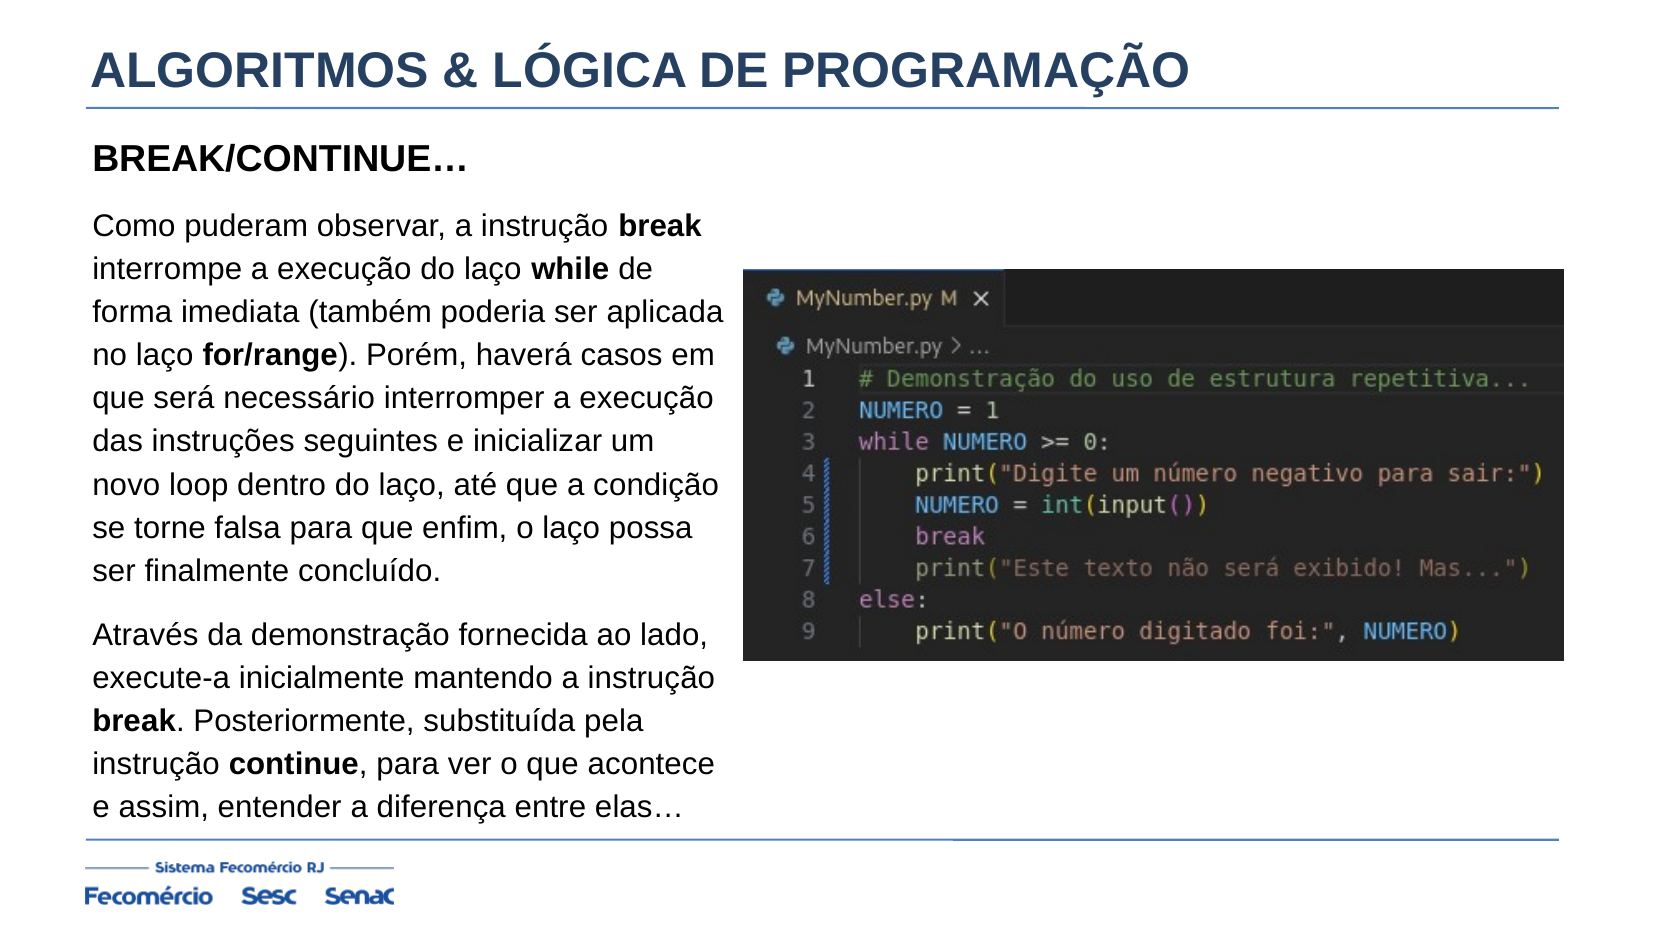

ALGORITMOS & LÓGICA DE PROGRAMAÇÃO
BREAK/CONTINUE…
Como puderam observar, a instrução break interrompe a execução do laço while de forma imediata (também poderia ser aplicada no laço for/range). Porém, haverá casos em que será necessário interromper a execução das instruções seguintes e inicializar um novo loop dentro do laço, até que a condição se torne falsa para que enfim, o laço possa ser finalmente concluído.
Através da demonstração fornecida ao lado, execute-a inicialmente mantendo a instrução break. Posteriormente, substituída pela instrução continue, para ver o que acontece e assim, entender a diferença entre elas…